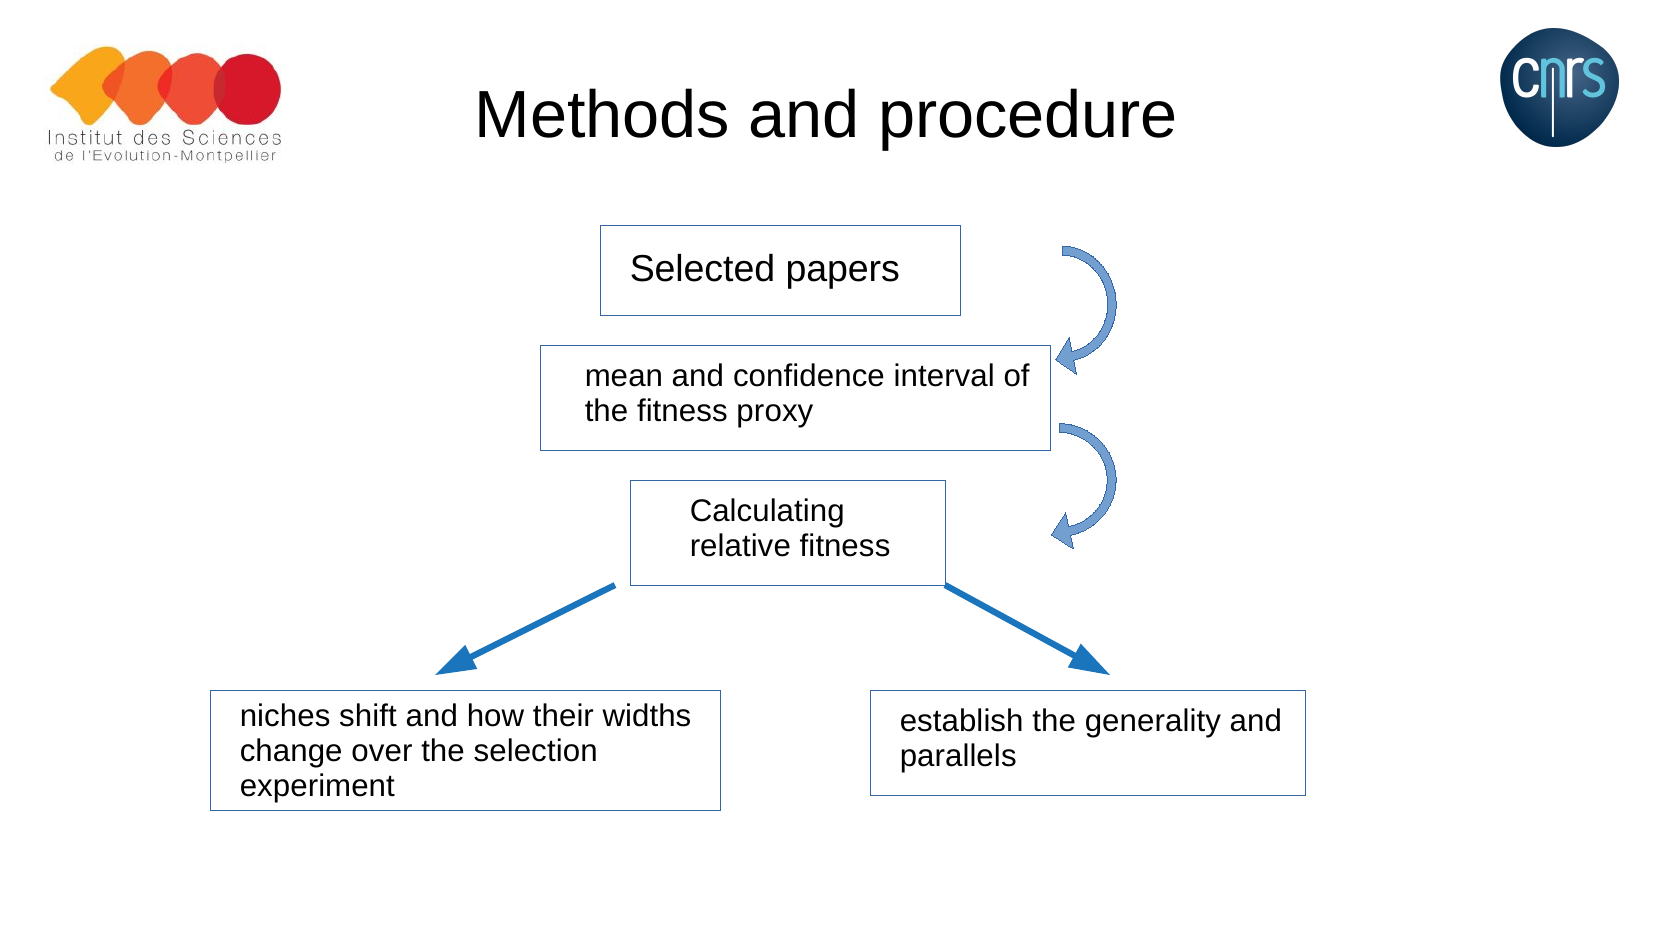

# Methods and procedure
Selected papers
mean and confidence interval of the fitness proxy
Calculating relative fitness
niches shift and how their widths change over the selection experiment
establish the generality and parallels